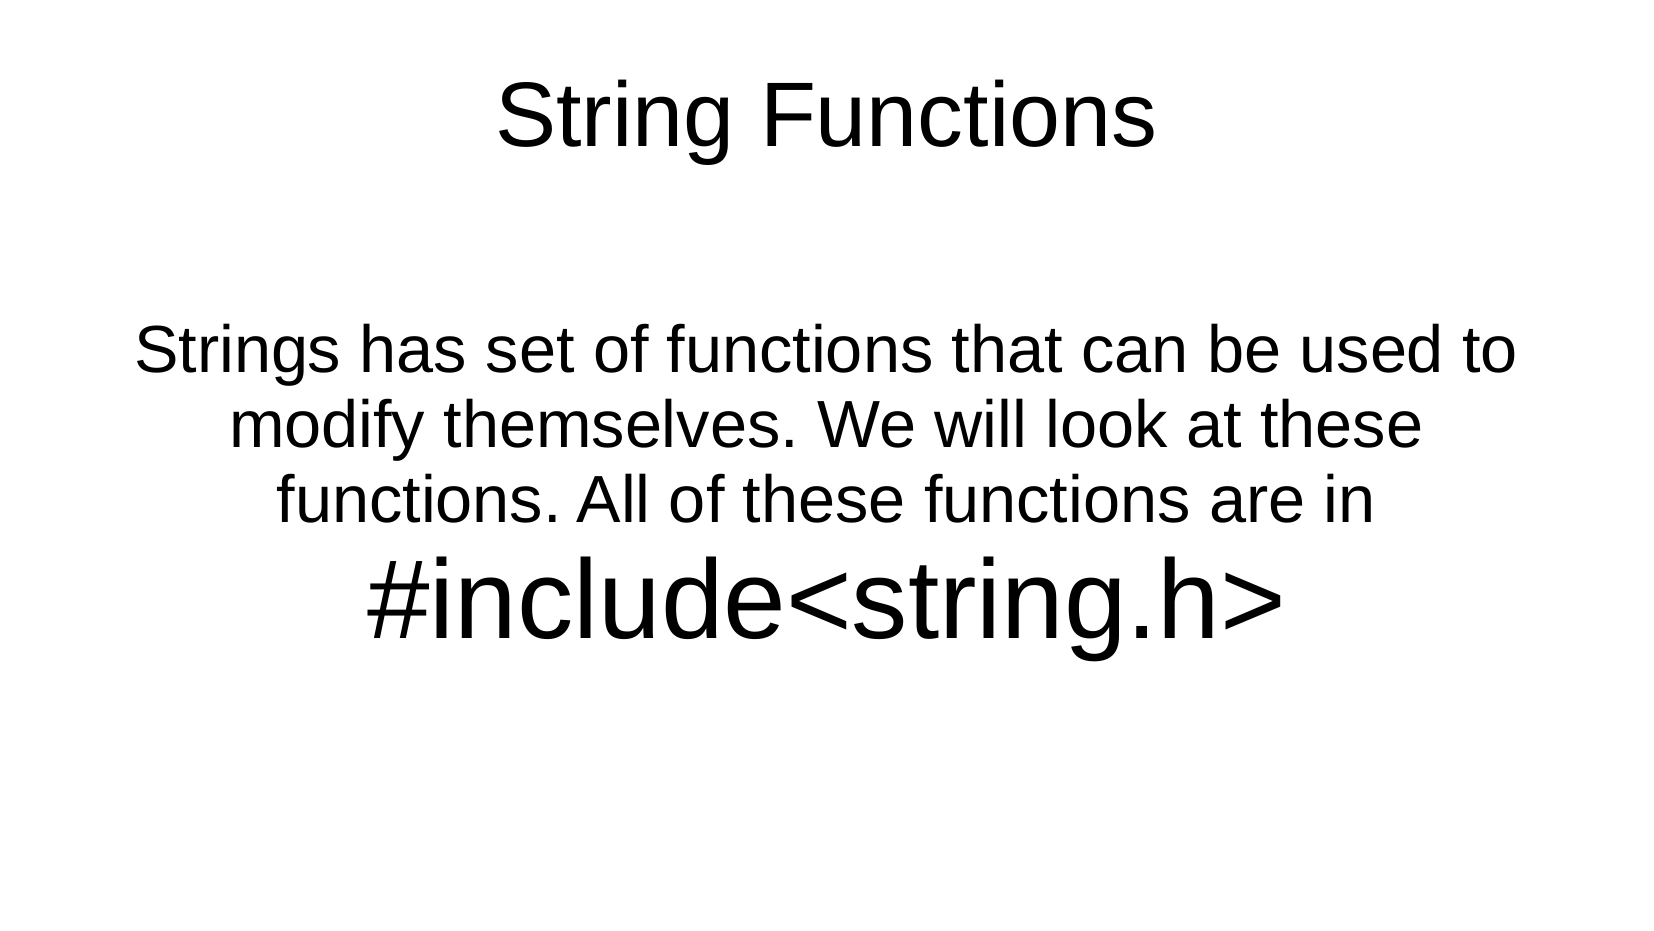

# String Functions
Strings has set of functions that can be used to modify themselves. We will look at these functions. All of these functions are in
#include<string.h>